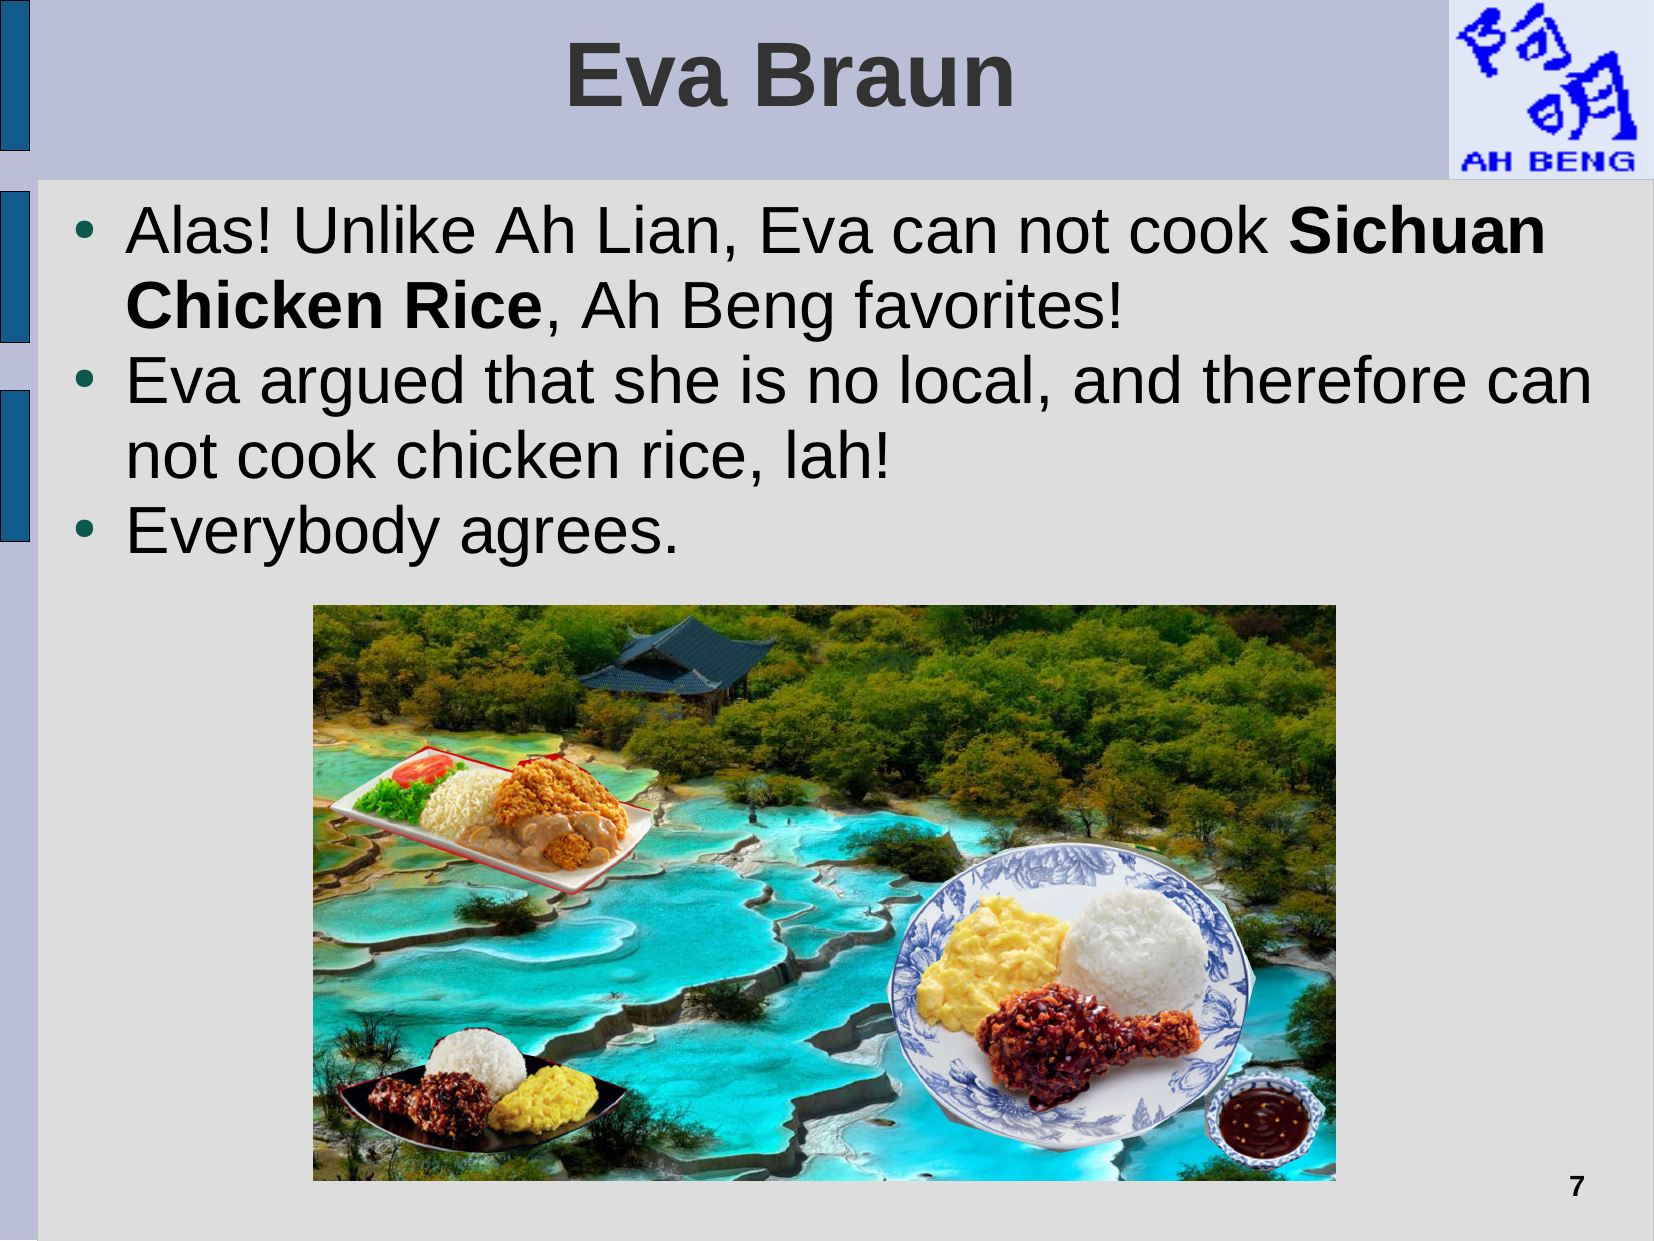

# Eva Braun
Alas! Unlike Ah Lian, Eva can not cook Sichuan Chicken Rice, Ah Beng favorites!
Eva argued that she is no local, and therefore can not cook chicken rice, lah!
Everybody agrees.